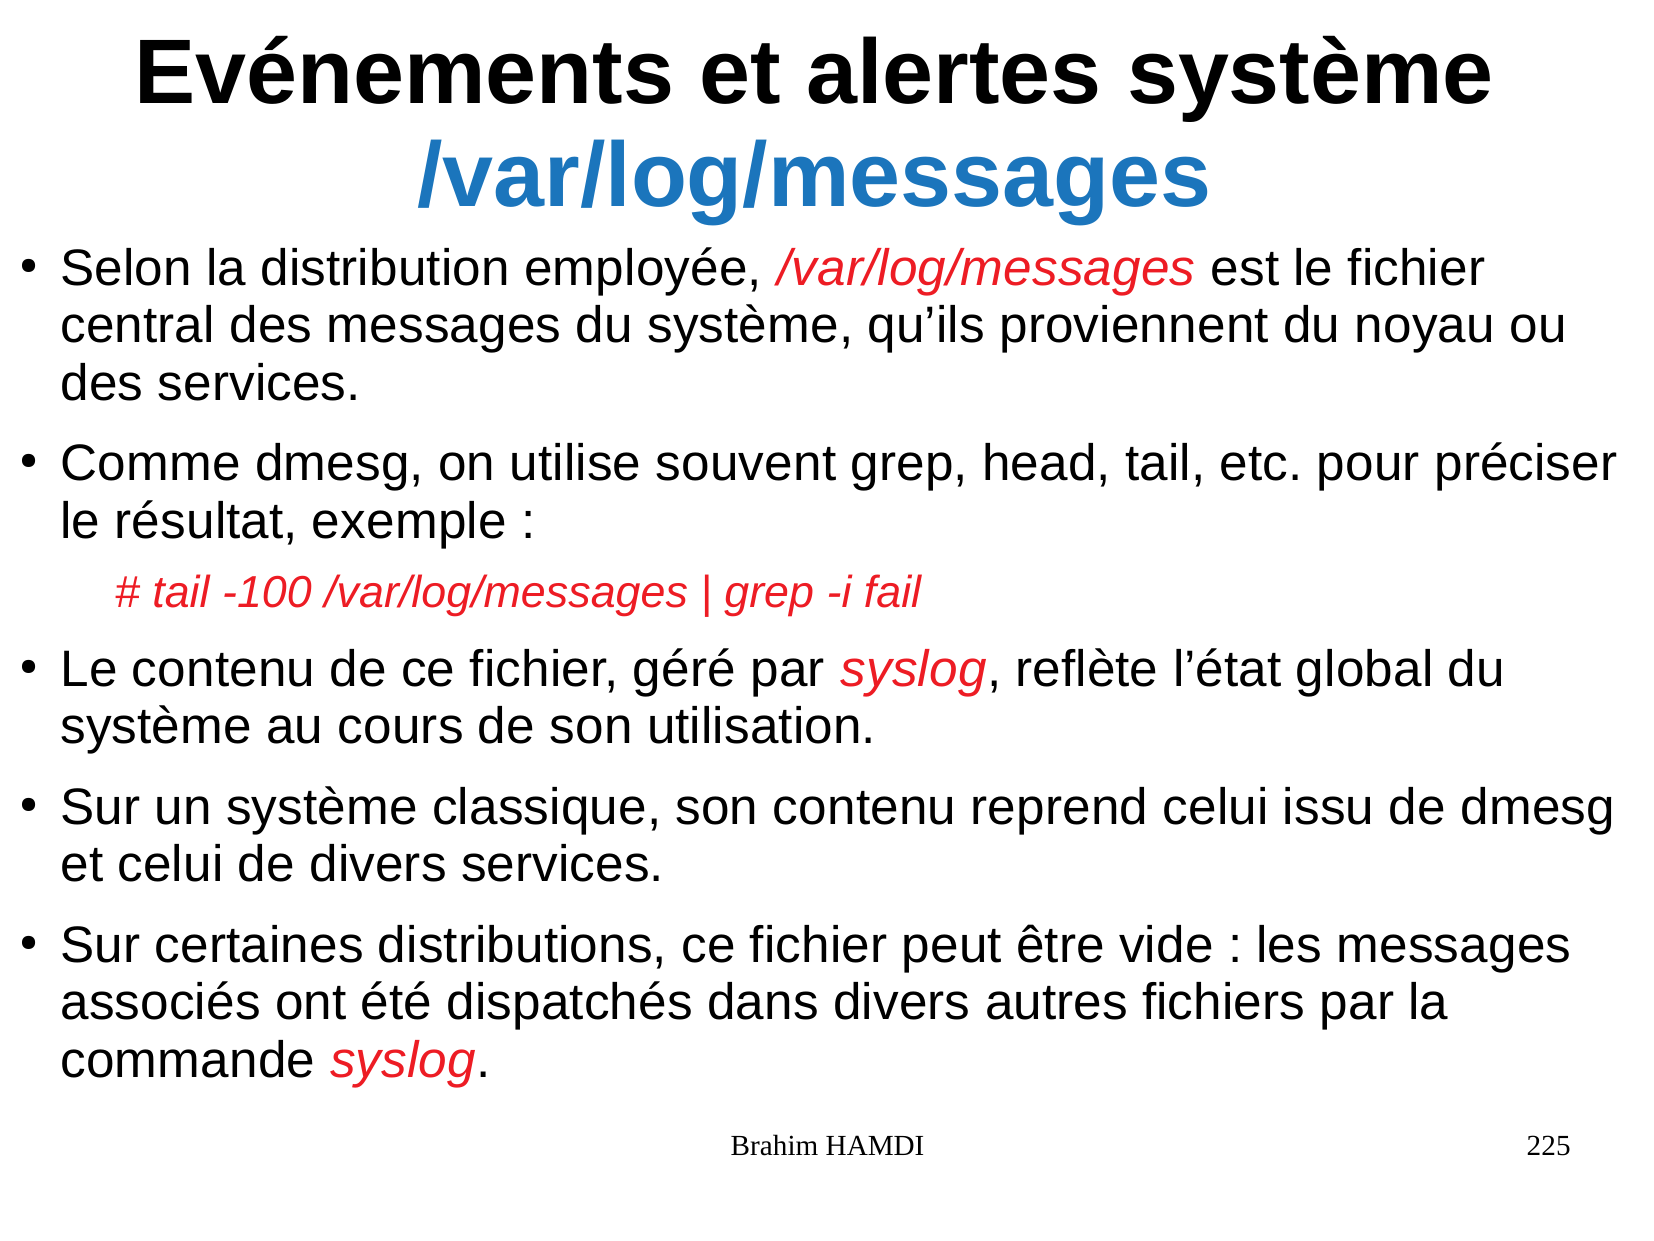

# Evénements et alertes système /var/log/messages
Selon la distribution employée, /var/log/messages est le fichier central des messages du système, qu’ils proviennent du noyau ou des services.
Comme dmesg, on utilise souvent grep, head, tail, etc. pour préciser le résultat, exemple :
# tail -100 /var/log/messages | grep -i fail
Le contenu de ce fichier, géré par syslog, reflète l’état global du système au cours de son utilisation.
Sur un système classique, son contenu reprend celui issu de dmesg et celui de divers services.
Sur certaines distributions, ce fichier peut être vide : les messages associés ont été dispatchés dans divers autres fichiers par la commande syslog.
Brahim HAMDI
225